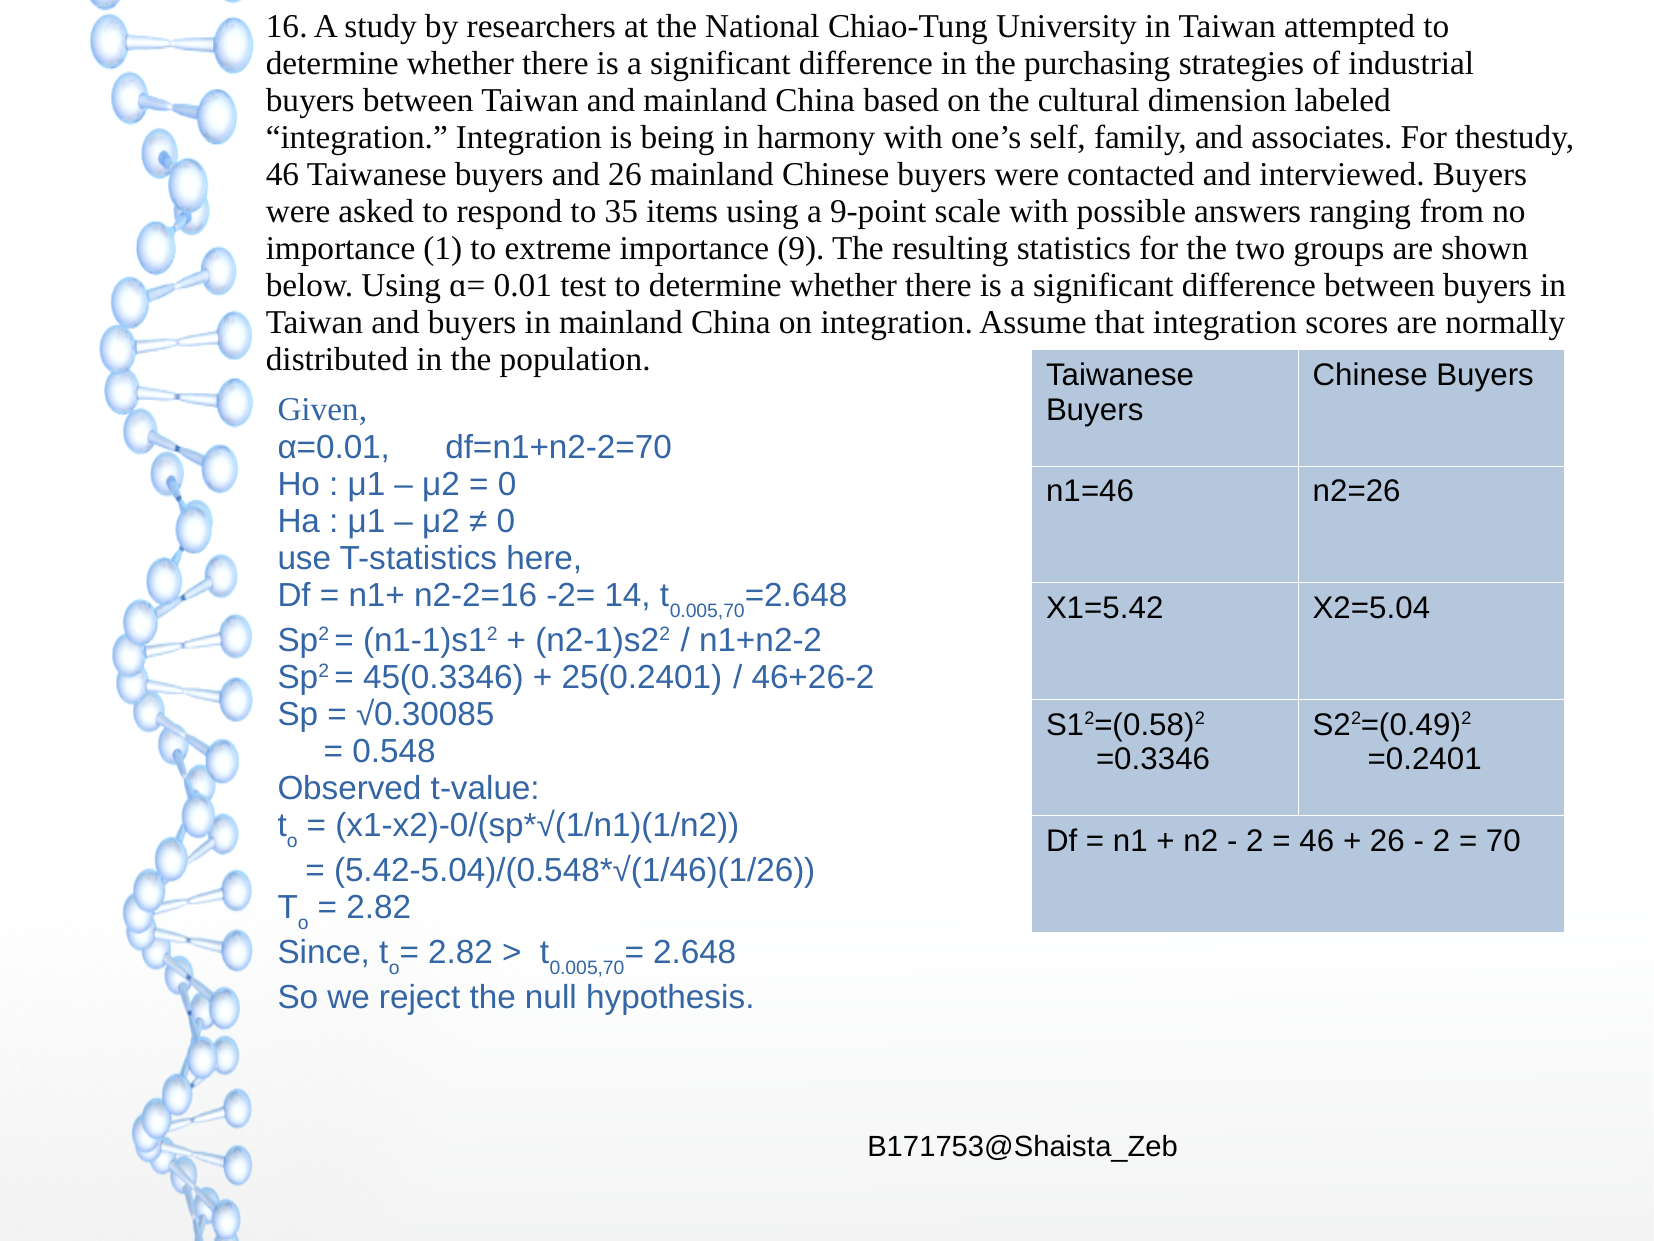

# 16. A study by researchers at the National Chiao-Tung University in Taiwan attempted to determine whether there is a significant difference in the purchasing strategies of industrial buyers between Taiwan and mainland China based on the cultural dimension labeled “integration.” Integration is being in harmony with one’s self, family, and associates. For thestudy, 46 Taiwanese buyers and 26 mainland Chinese buyers were contacted and interviewed. Buyers were asked to respond to 35 items using a 9-point scale with possible answers ranging from no importance (1) to extreme importance (9). The resulting statistics for the two groups are shown below. Using ɑ= 0.01 test to determine whether there is a significant difference between buyers in Taiwan and buyers in mainland China on integration. Assume that integration scores are normally distributed in the population.
| Taiwanese Buyers | Chinese Buyers |
| --- | --- |
| n1=46 | n2=26 |
| X1=5.42 | X2=5.04 |
| S12=(0.58)2 =0.3346 | S22=(0.49)2 =0.2401 |
| Df = n1 + n2 - 2 = 46 + 26 - 2 = 70 | |
Given,
α=0.01, df=n1+n2-2=70
Ho : μ1 – μ2 = 0
Ha : μ1 – μ2 ≠ 0
use T-statistics here,
Df = n1+ n2-2=16 -2= 14, t0.005,70=2.648
Sp2 = (n1-1)s12 + (n2-1)s22 / n1+n2-2
Sp2 = 45(0.3346) + 25(0.2401) / 46+26-2
Sp = √0.30085
 = 0.548
Observed t-value:
to = (x1-x2)-0/(sp*√(1/n1)(1/n2))
 = (5.42-5.04)/(0.548*√(1/46)(1/26))
To = 2.82
Since, to= 2.82 > t0.005,70= 2.648
So we reject the null hypothesis.
B171753@Shaista_Zeb